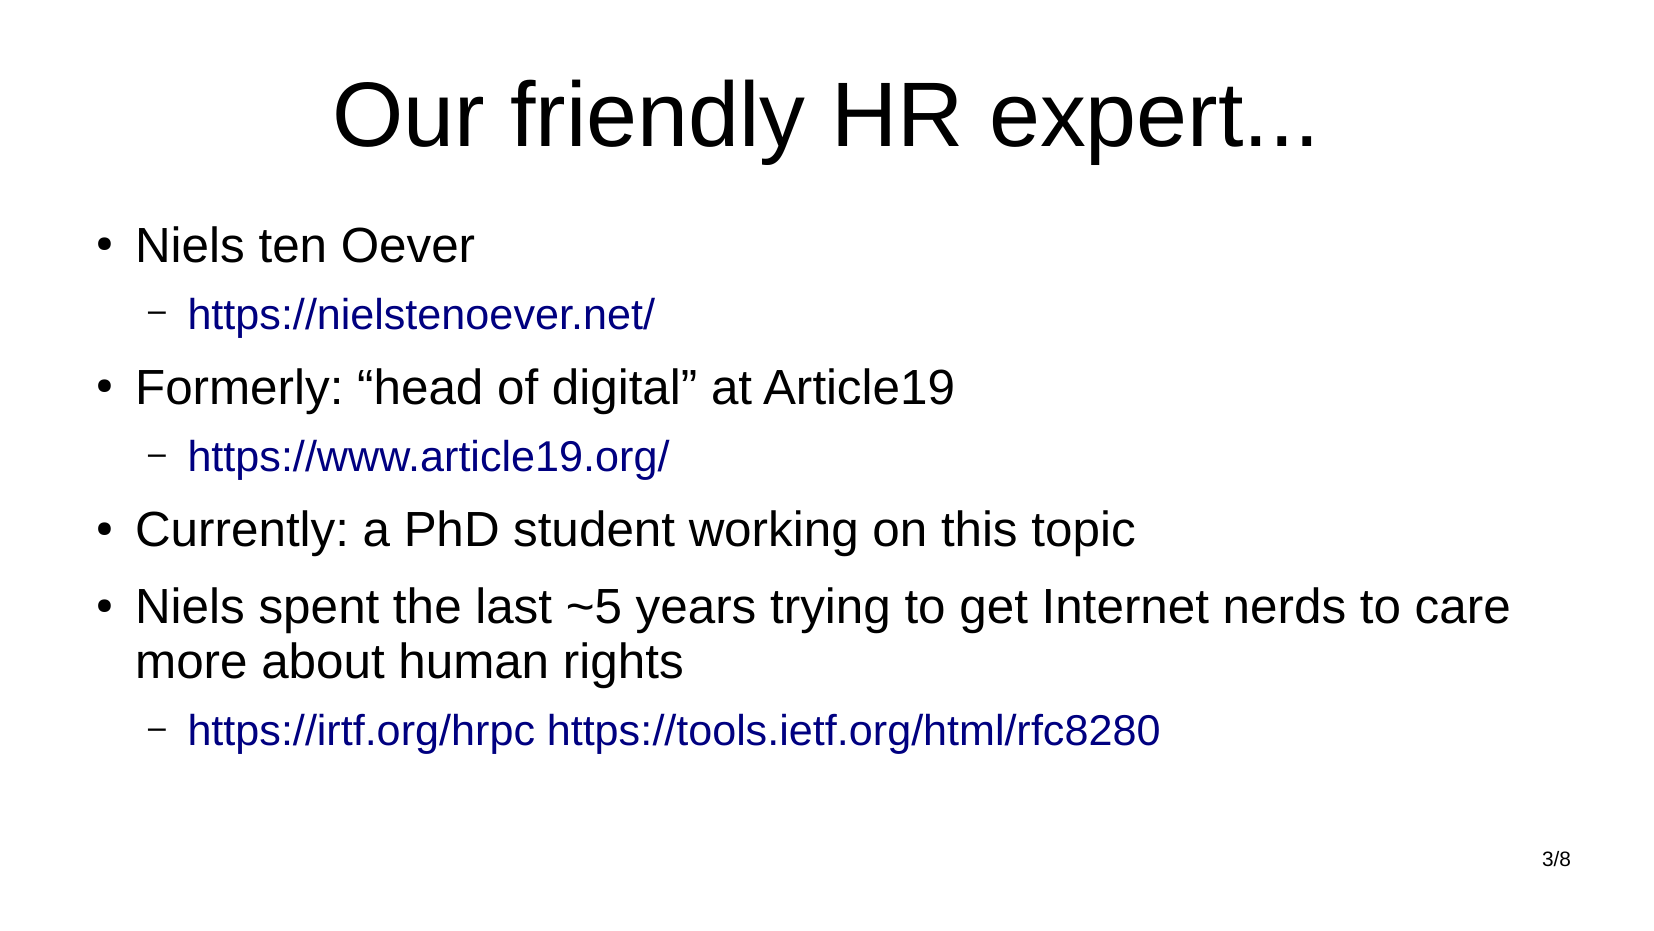

# Our friendly HR expert...
Niels ten Oever
https://nielstenoever.net/
Formerly: “head of digital” at Article19
https://www.article19.org/
Currently: a PhD student working on this topic
Niels spent the last ~5 years trying to get Internet nerds to care more about human rights
https://irtf.org/hrpc https://tools.ietf.org/html/rfc8280
3